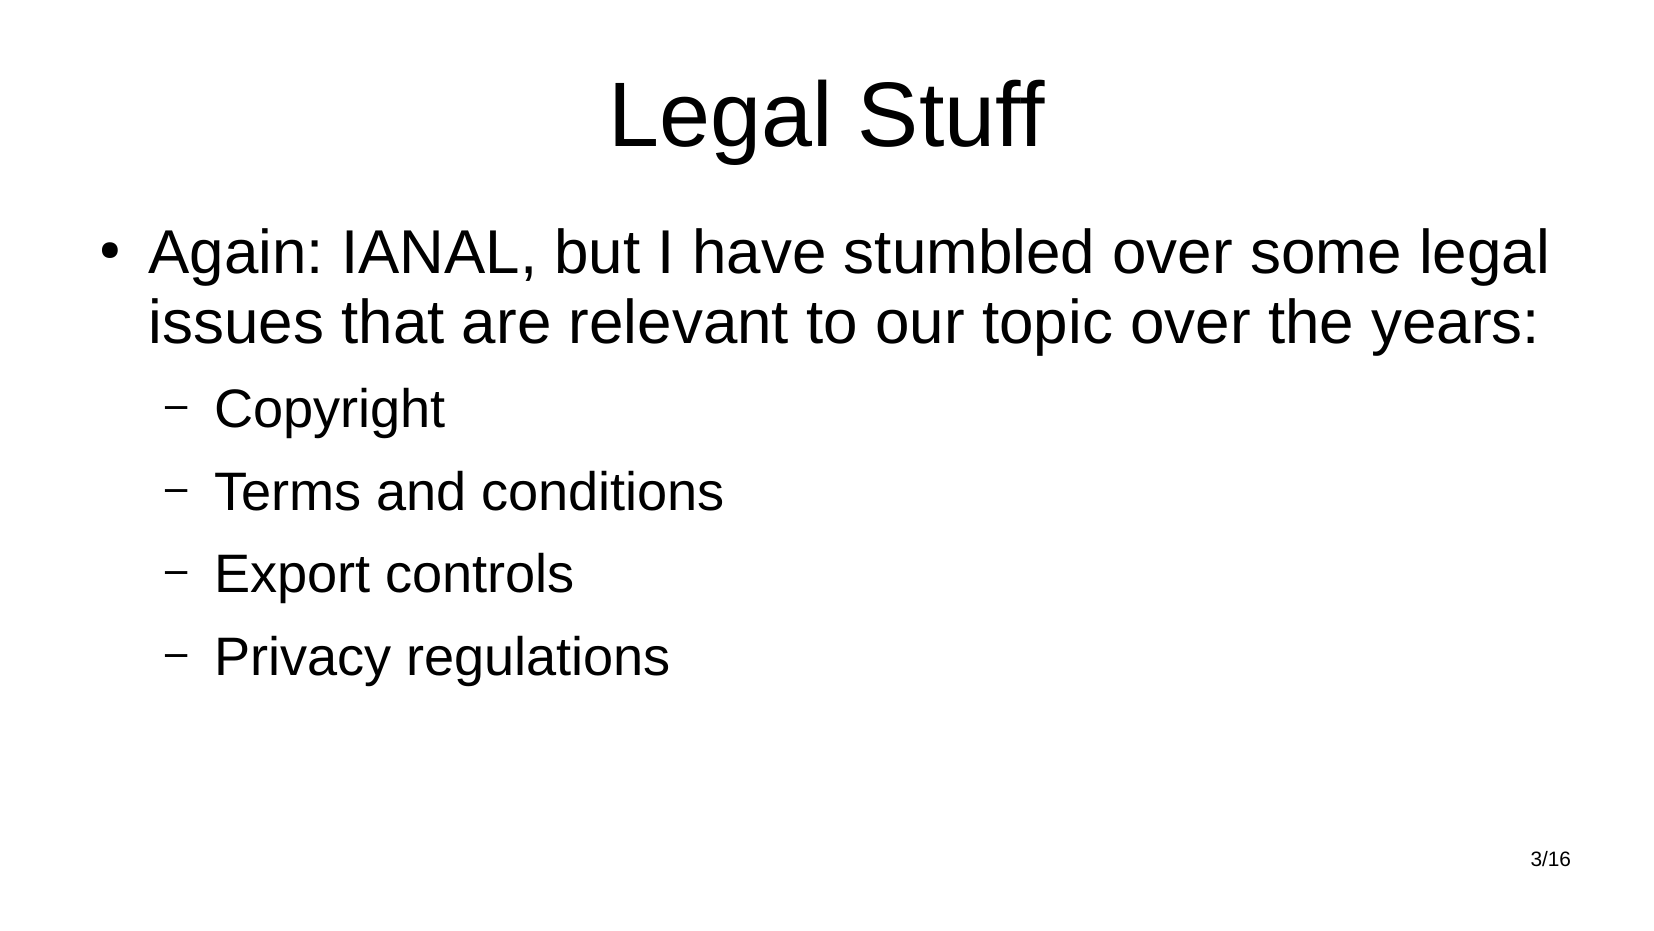

# Legal Stuff
Again: IANAL, but I have stumbled over some legal issues that are relevant to our topic over the years:
Copyright
Terms and conditions
Export controls
Privacy regulations
3